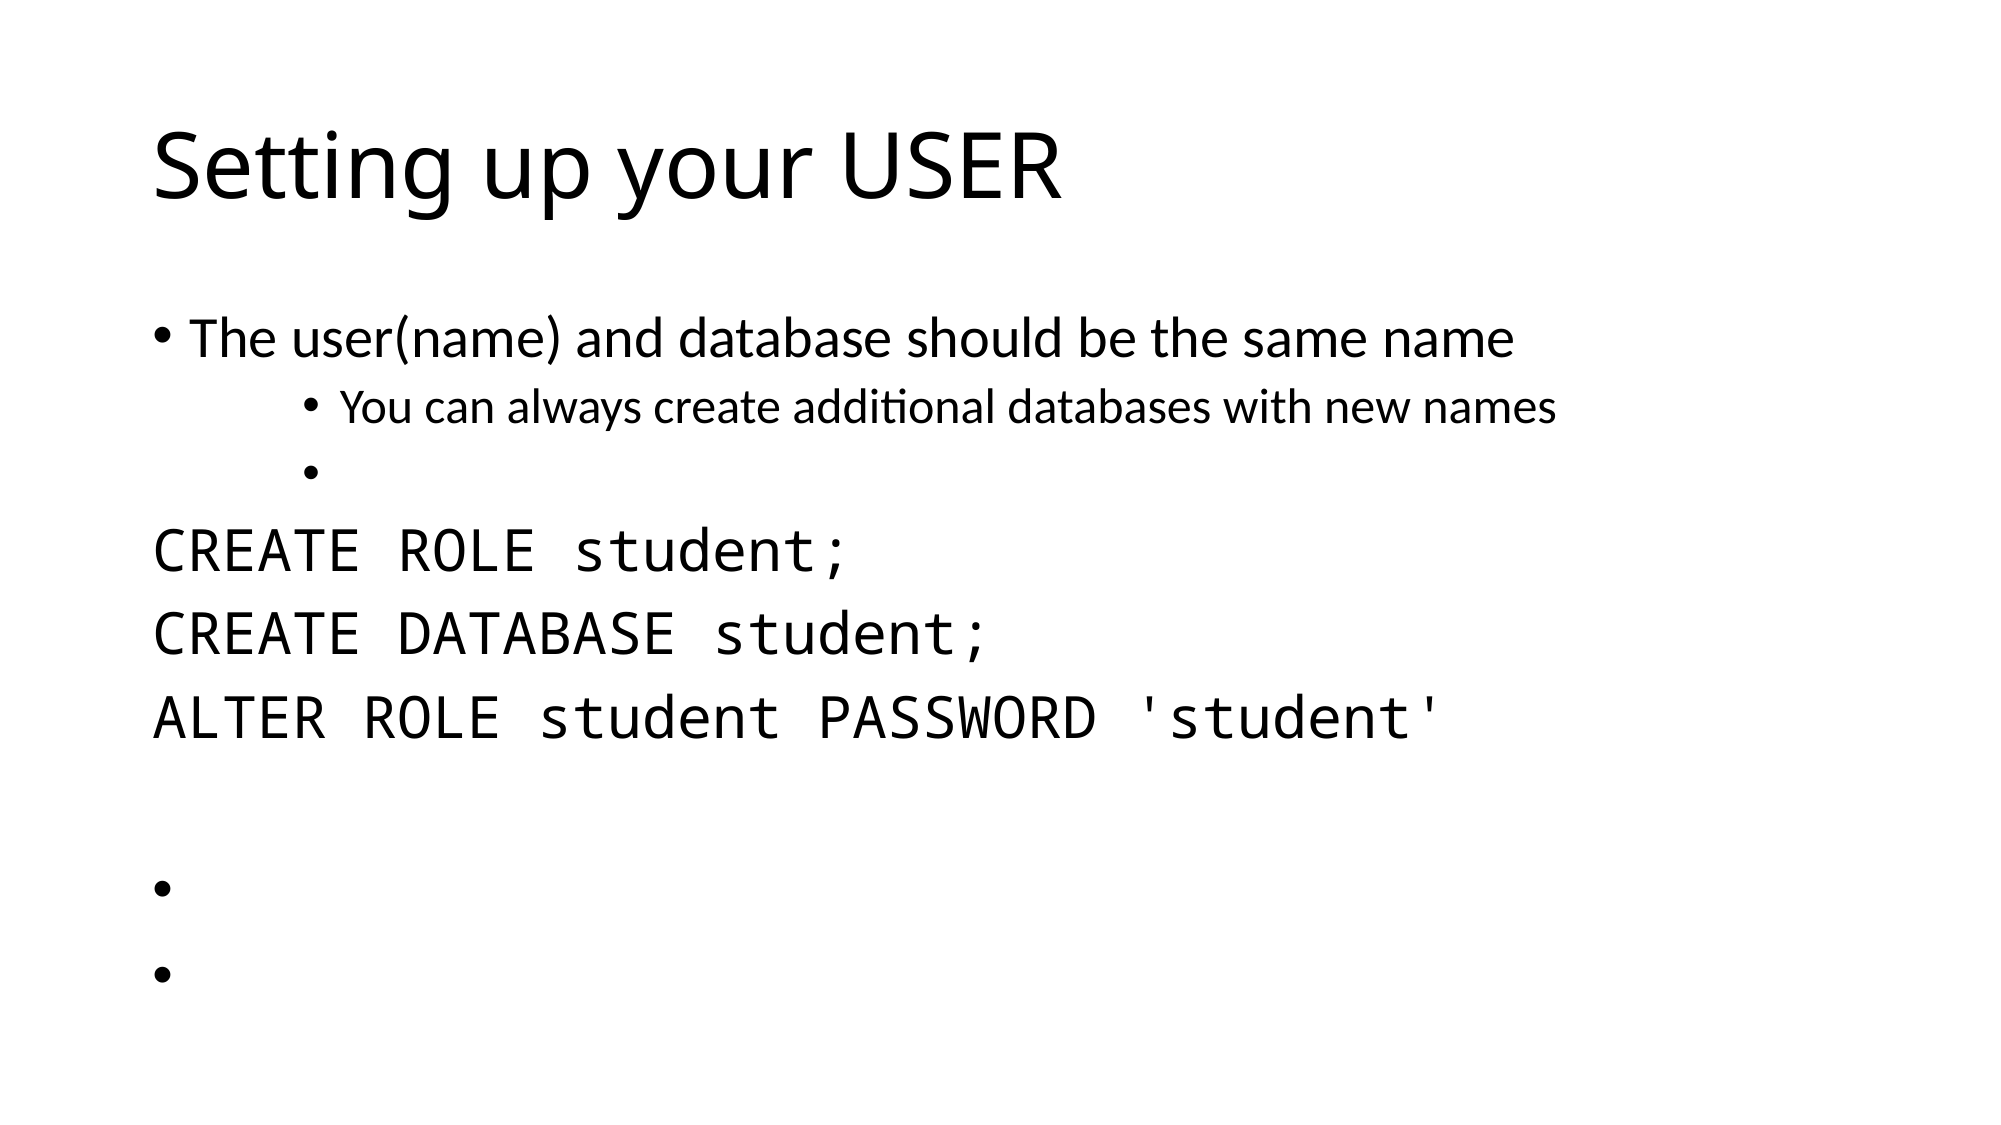

# Setting up your USER
The user(name) and database should be the same name
You can always create additional databases with new names
CREATE ROLE student;
CREATE DATABASE student;
ALTER ROLE student PASSWORD 'student'